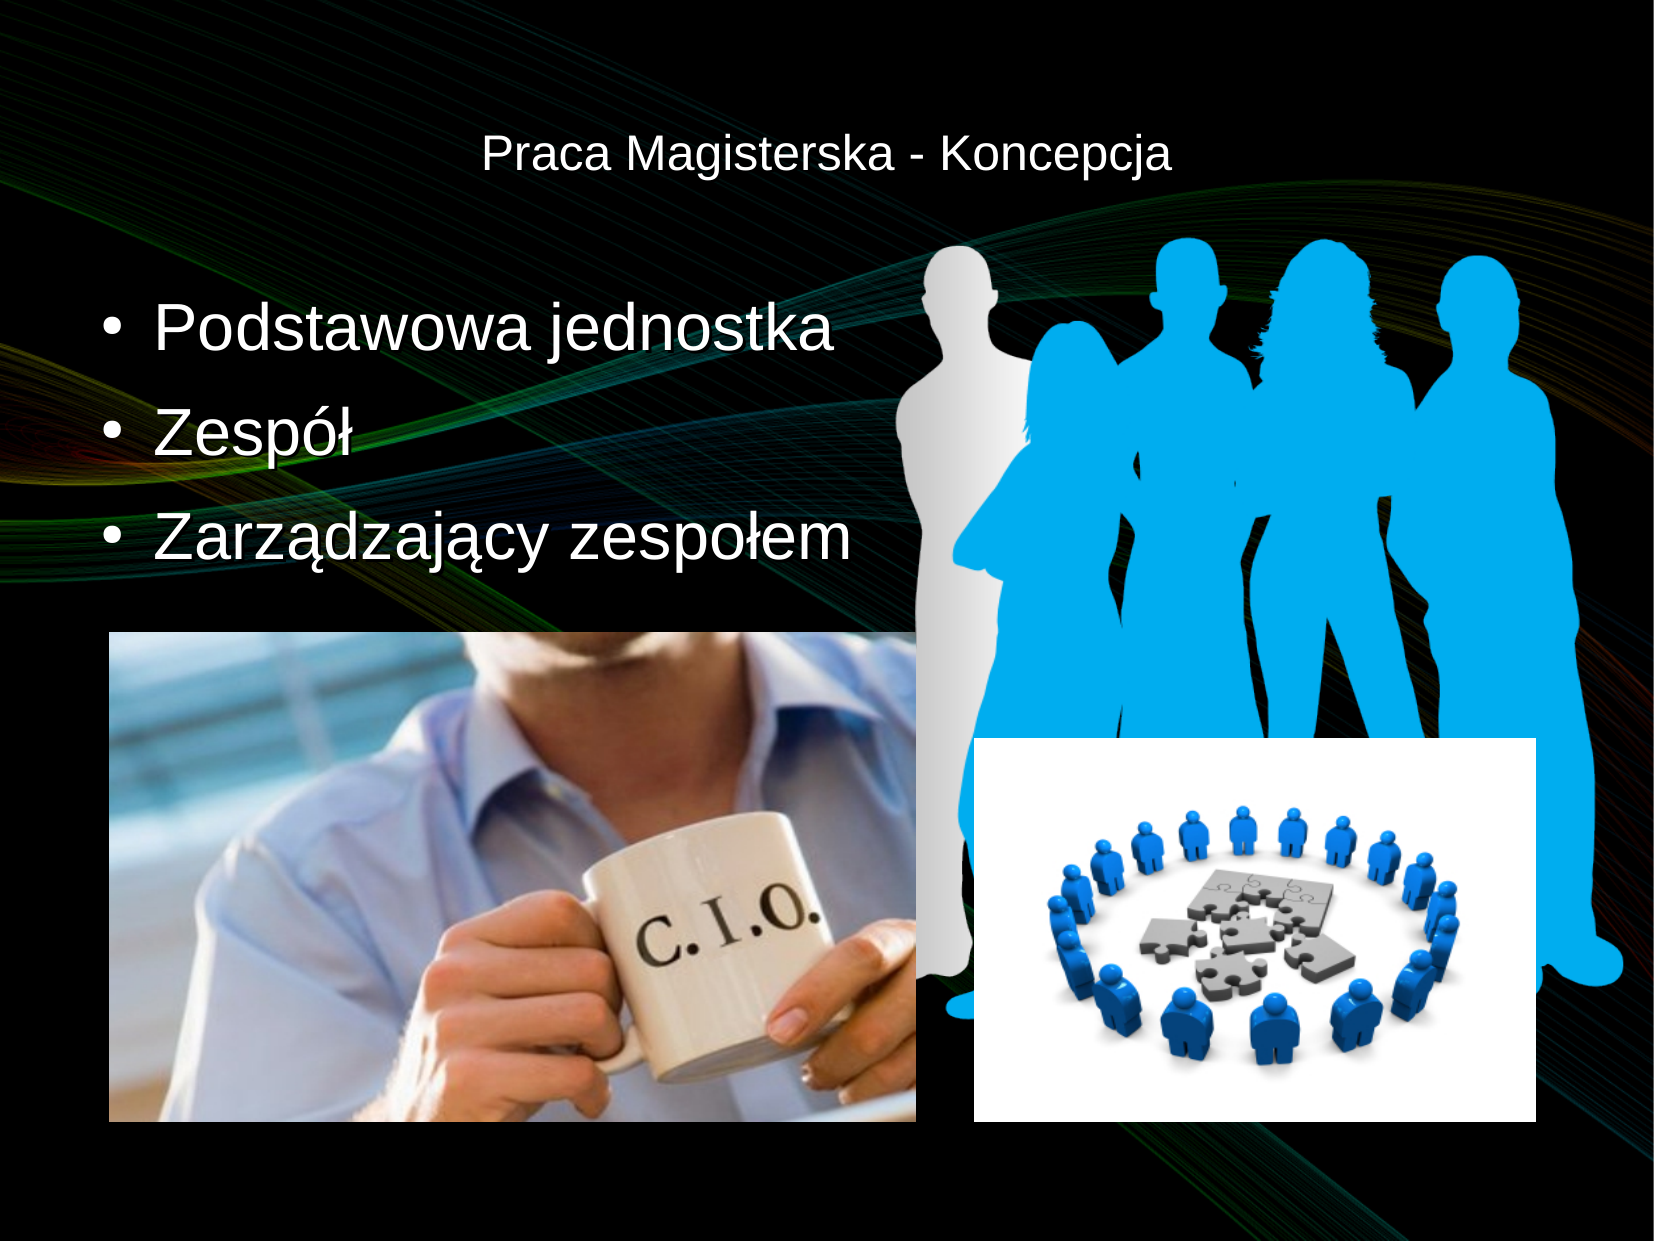

# Praca Magisterska - Koncepcja
Podstawowa jednostka
Zespół
Zarządzający zespołem